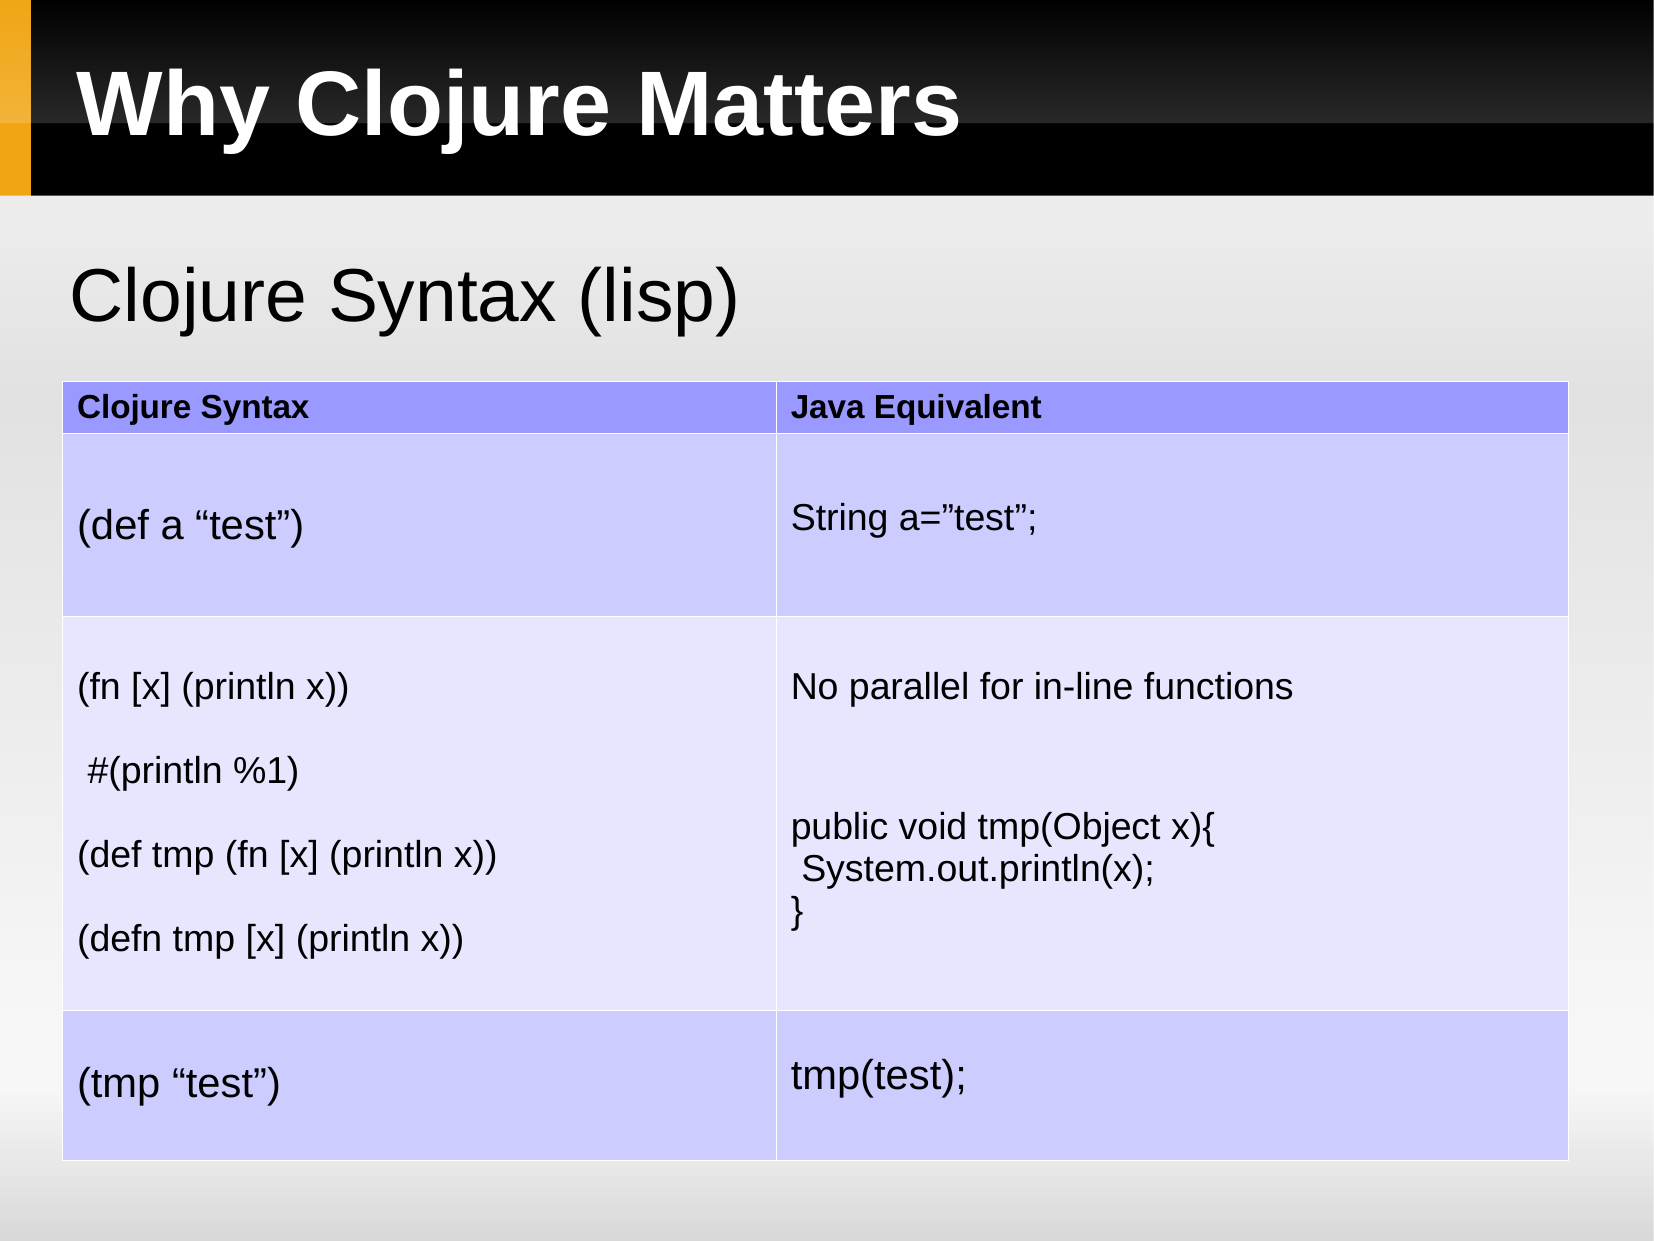

# Why Clojure Matters
Clojure Syntax (lisp)
| Clojure Syntax | Java Equivalent |
| --- | --- |
| (def a “test”) | String a=”test”; |
| (fn [x] (println x)) #(println %1) (def tmp (fn [x] (println x)) (defn tmp [x] (println x)) | No parallel for in-line functions public void tmp(Object x){ System.out.println(x); } |
| (tmp “test”) | tmp(test); |